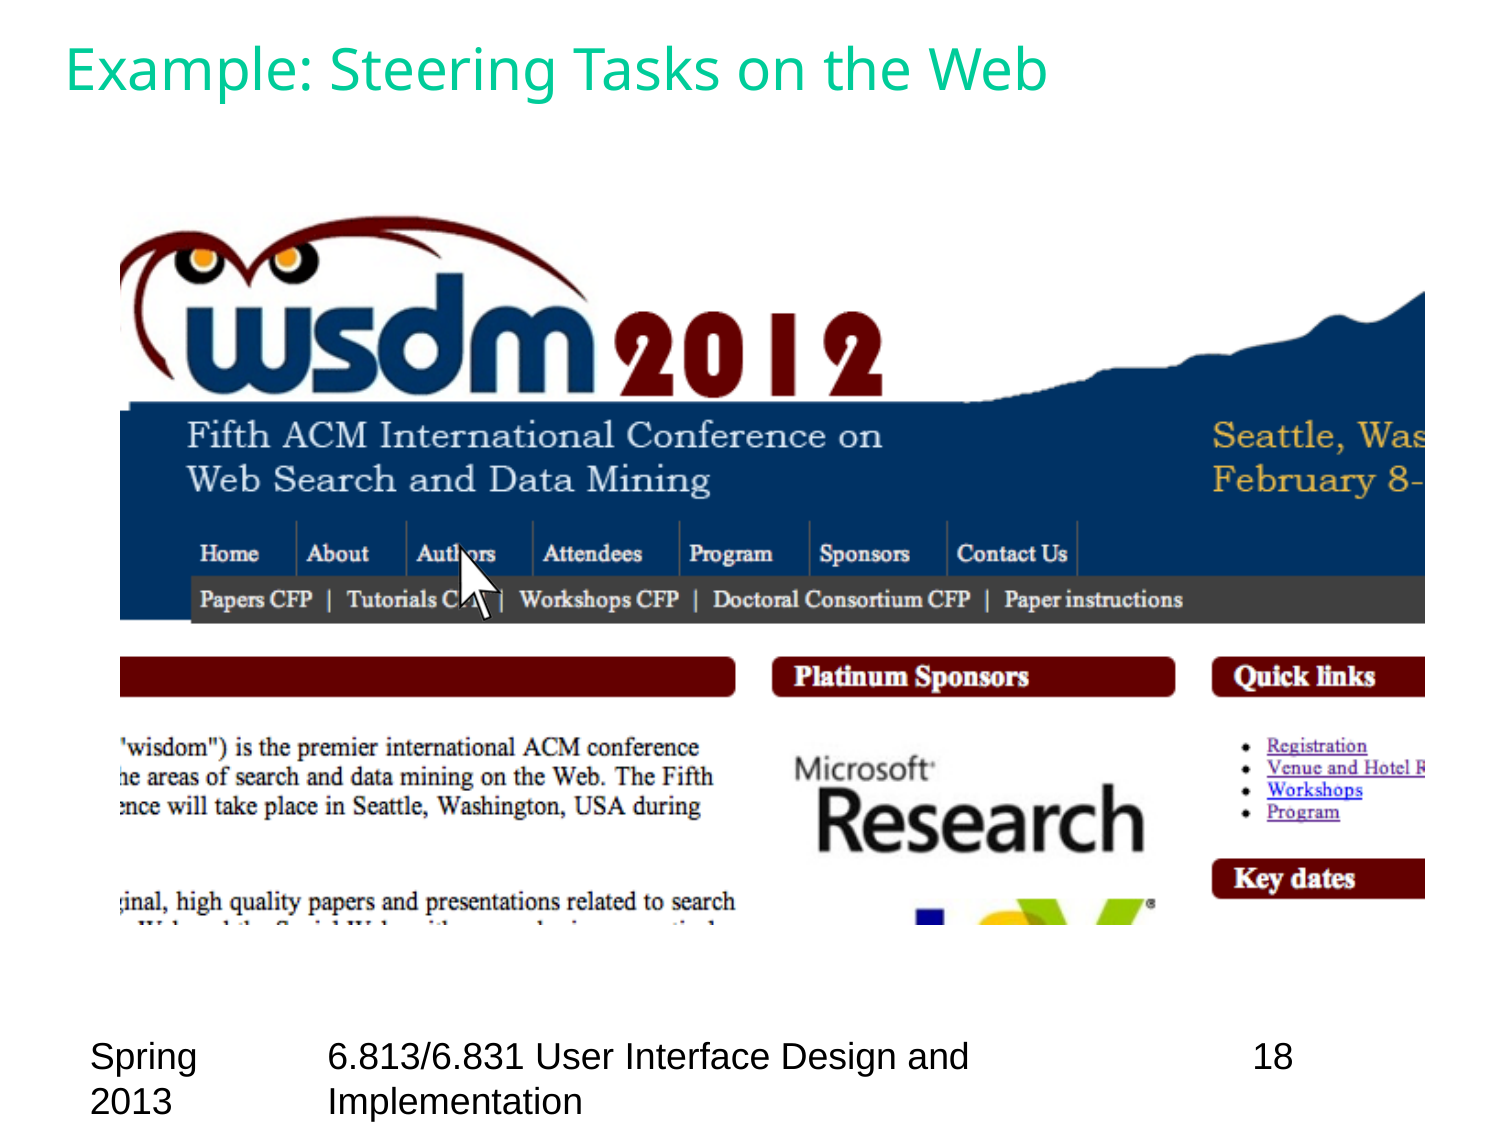

# Example: Steering Tasks on the Web
WSDM 2012 site
Spring 2013
6.813/6.831 User Interface Design and Implementation